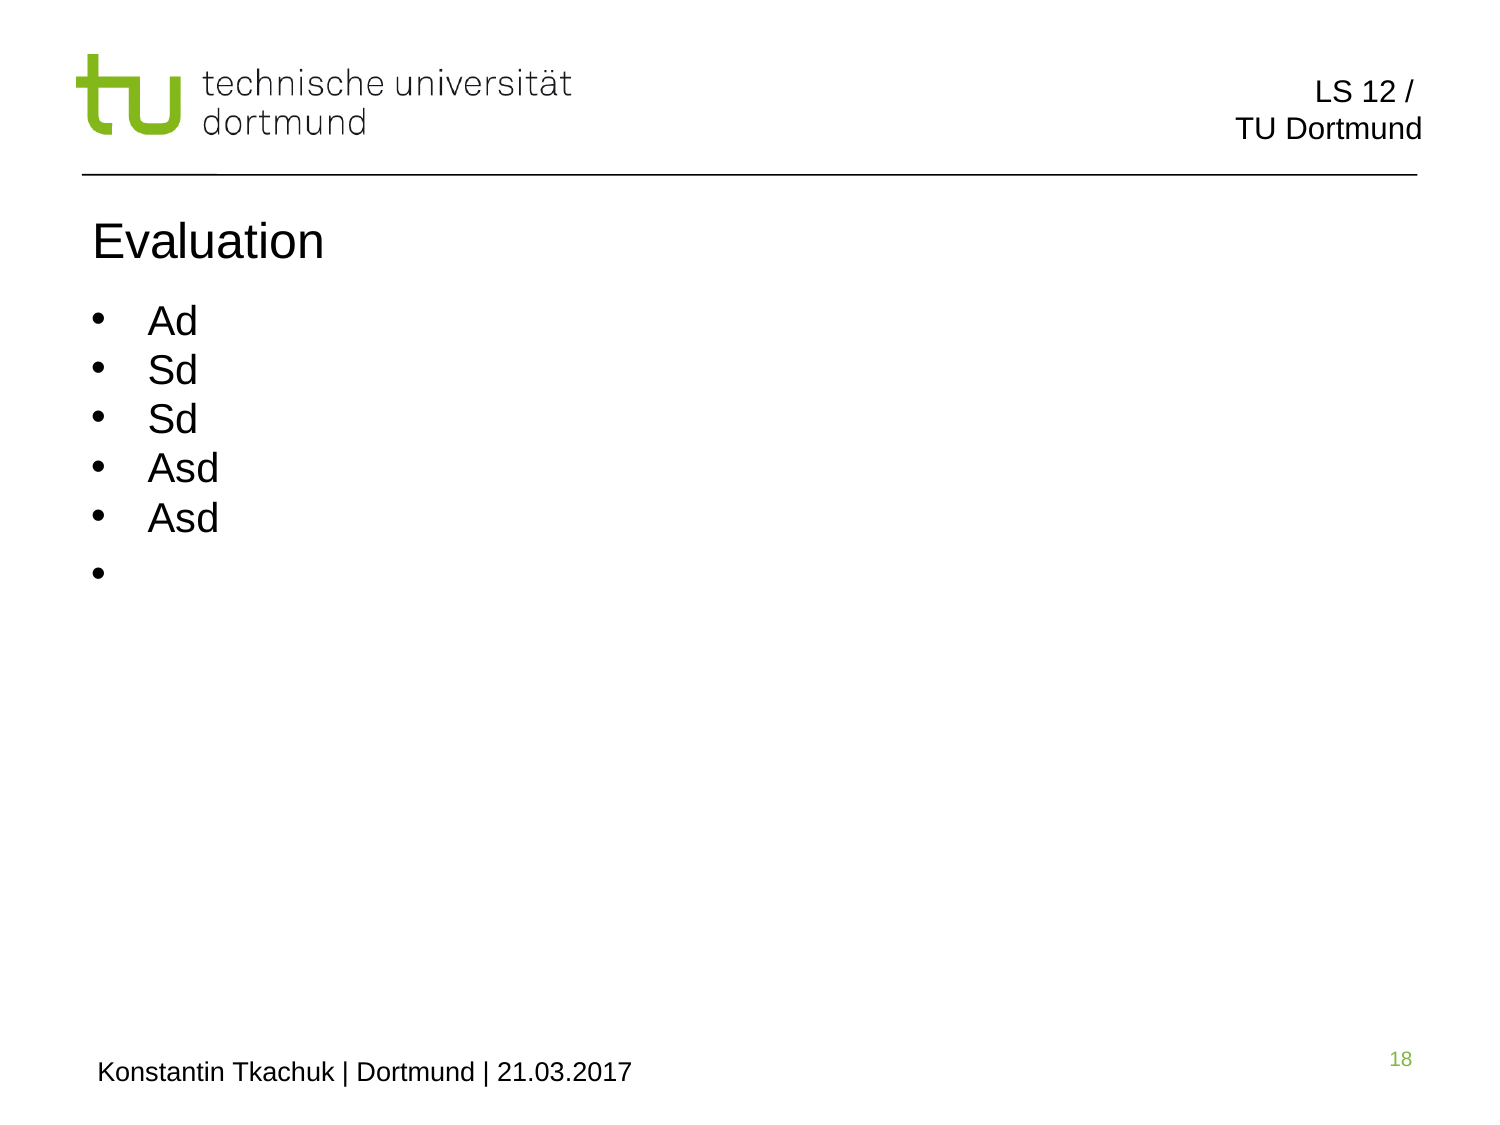

# Evaluation
Ad
Sd
Sd
Asd
Asd
Konstantin Tkachuk | Dortmund | 21.03.2017